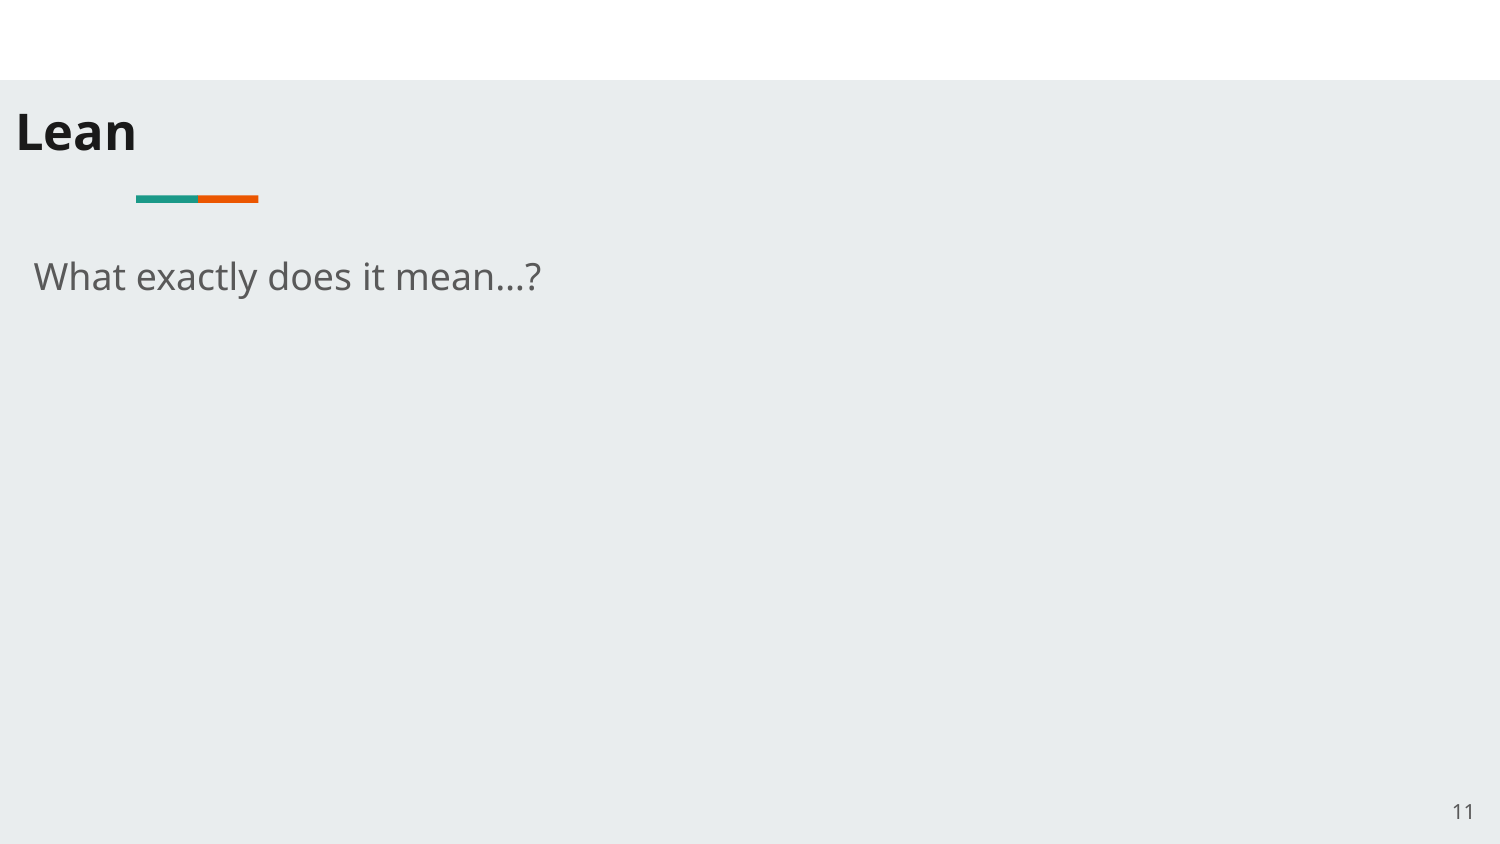

# Lean
What exactly does it mean…?